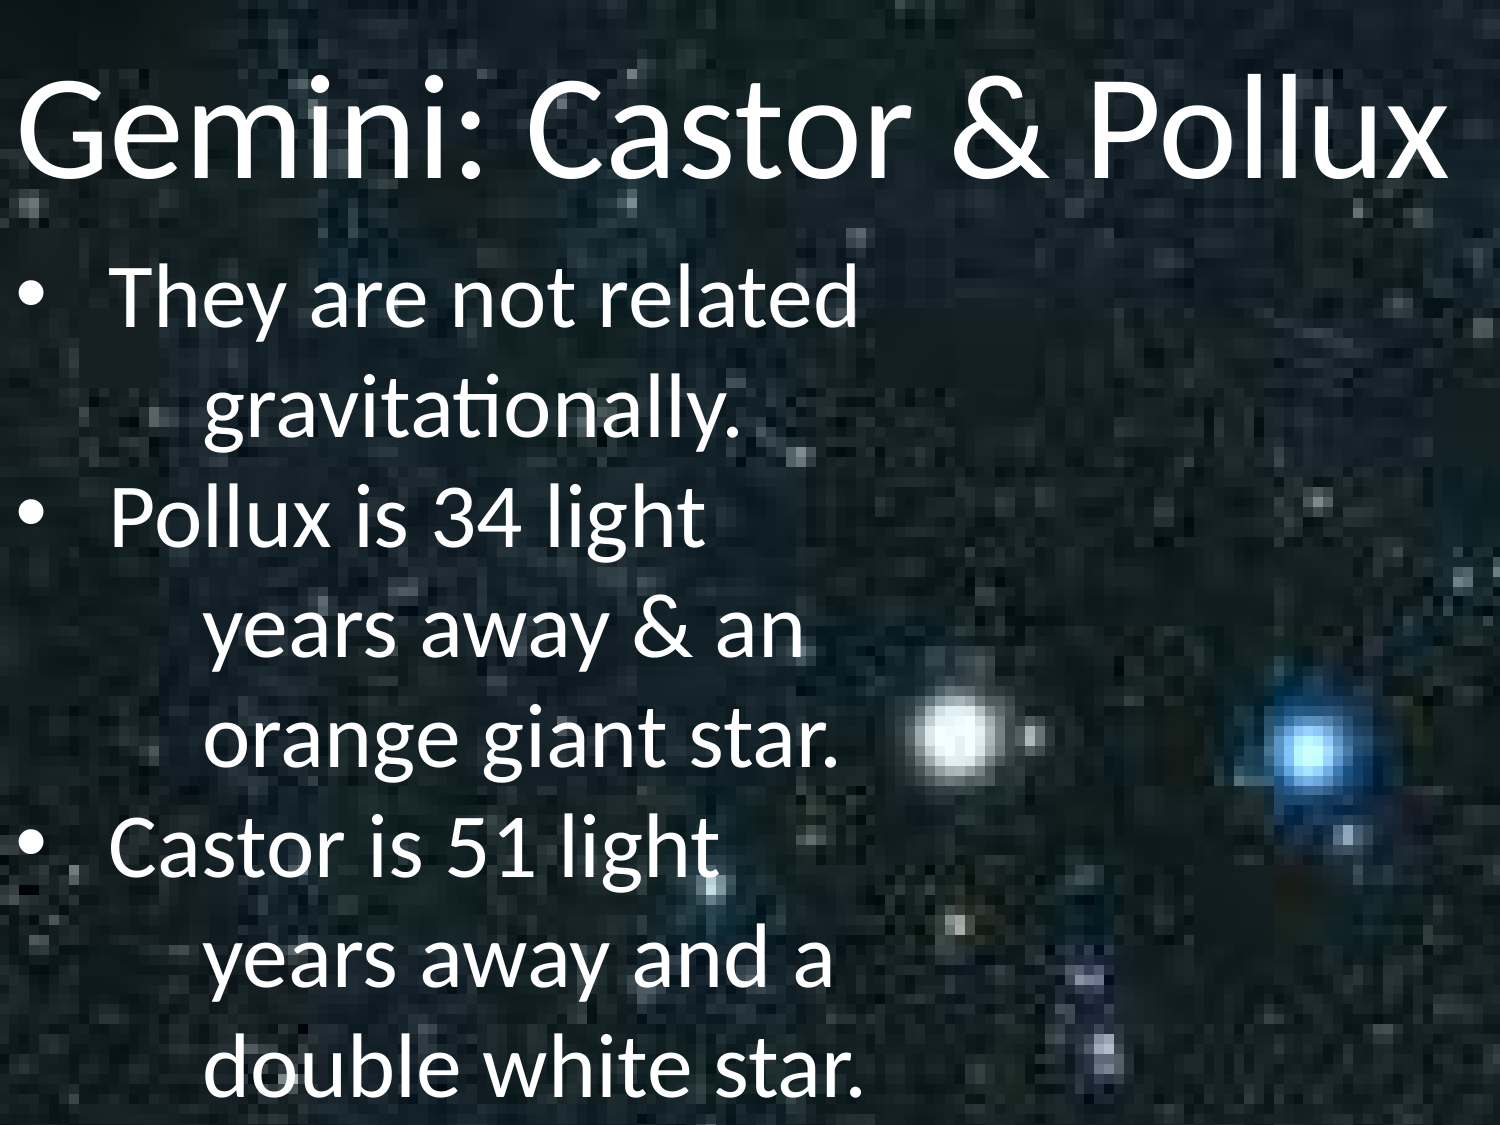

Gemini: Castor & Pollux
They are not related gravitationally.
Pollux is 34 light years away & an orange giant star.
Castor is 51 light years away and a double white star.